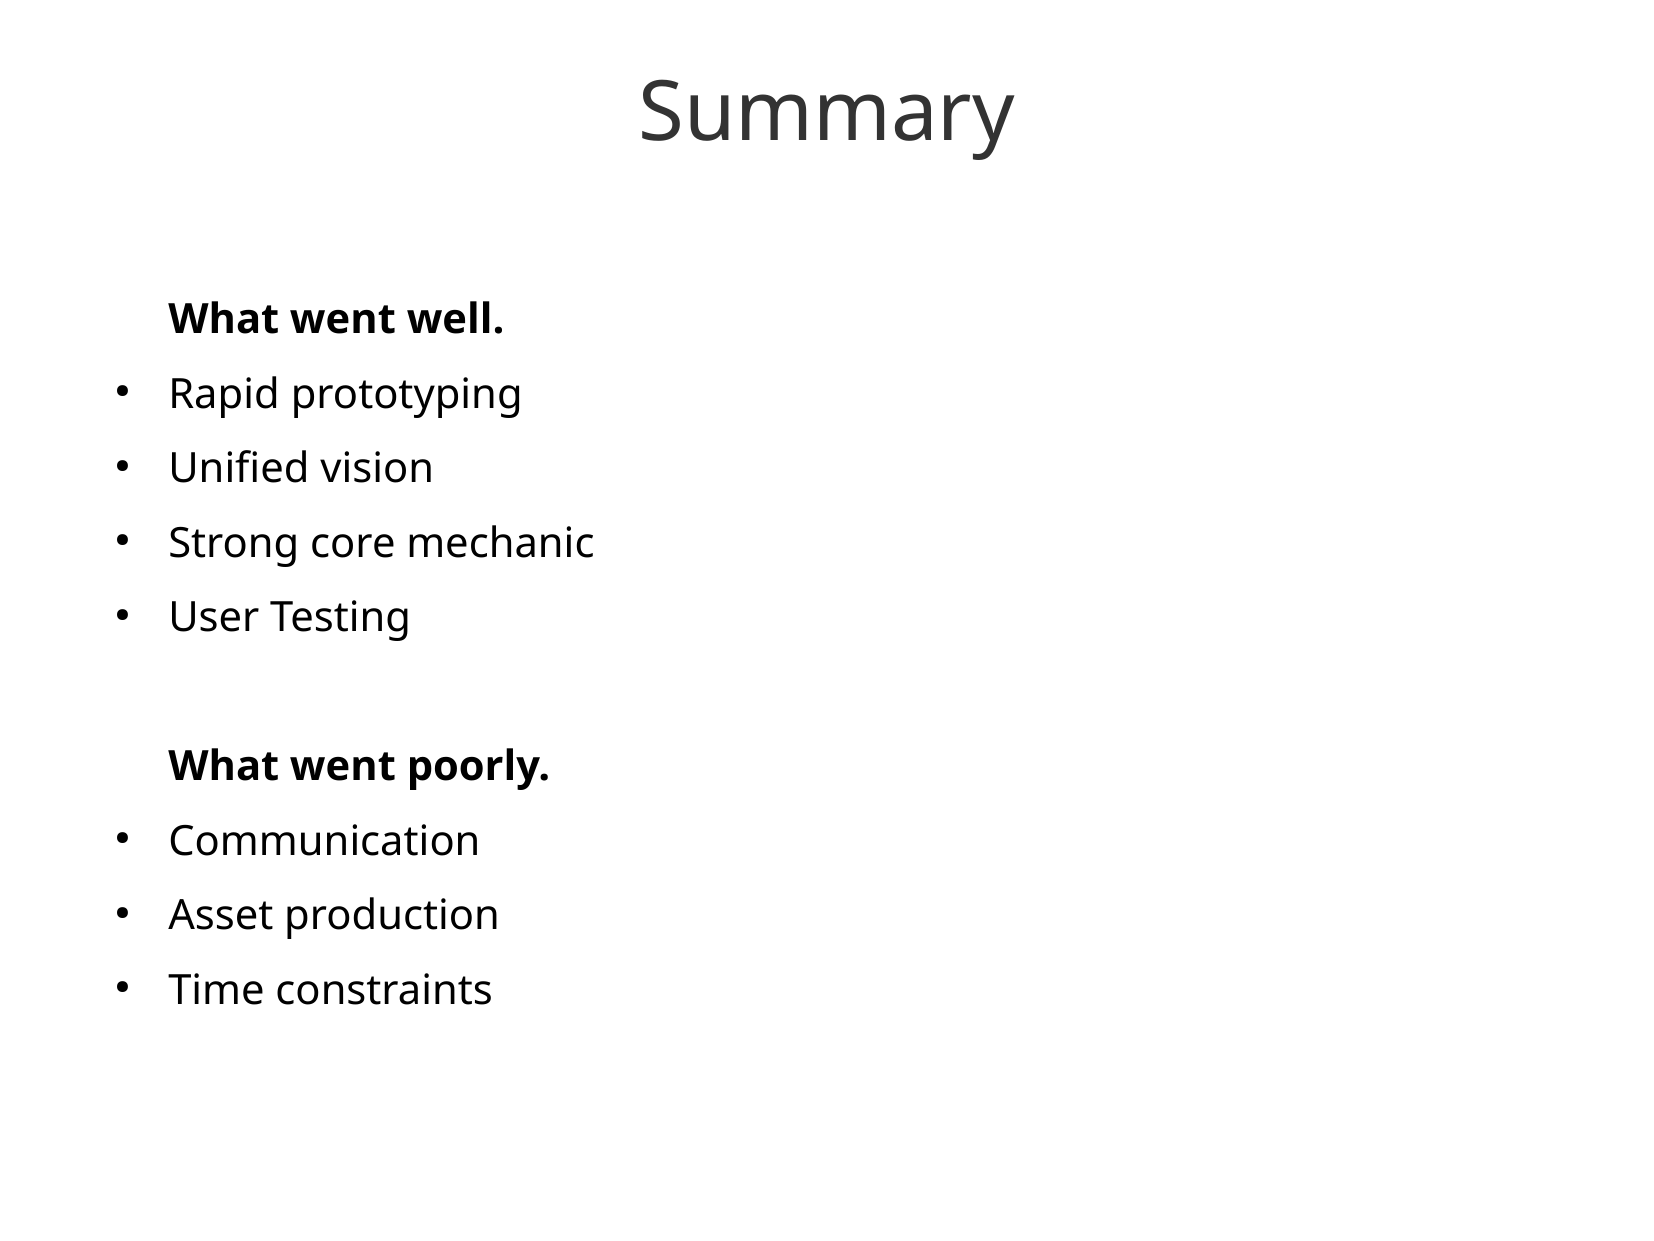

# Summary
What went well.
Rapid prototyping
Unified vision
Strong core mechanic
User Testing
What went poorly.
Communication
Asset production
Time constraints